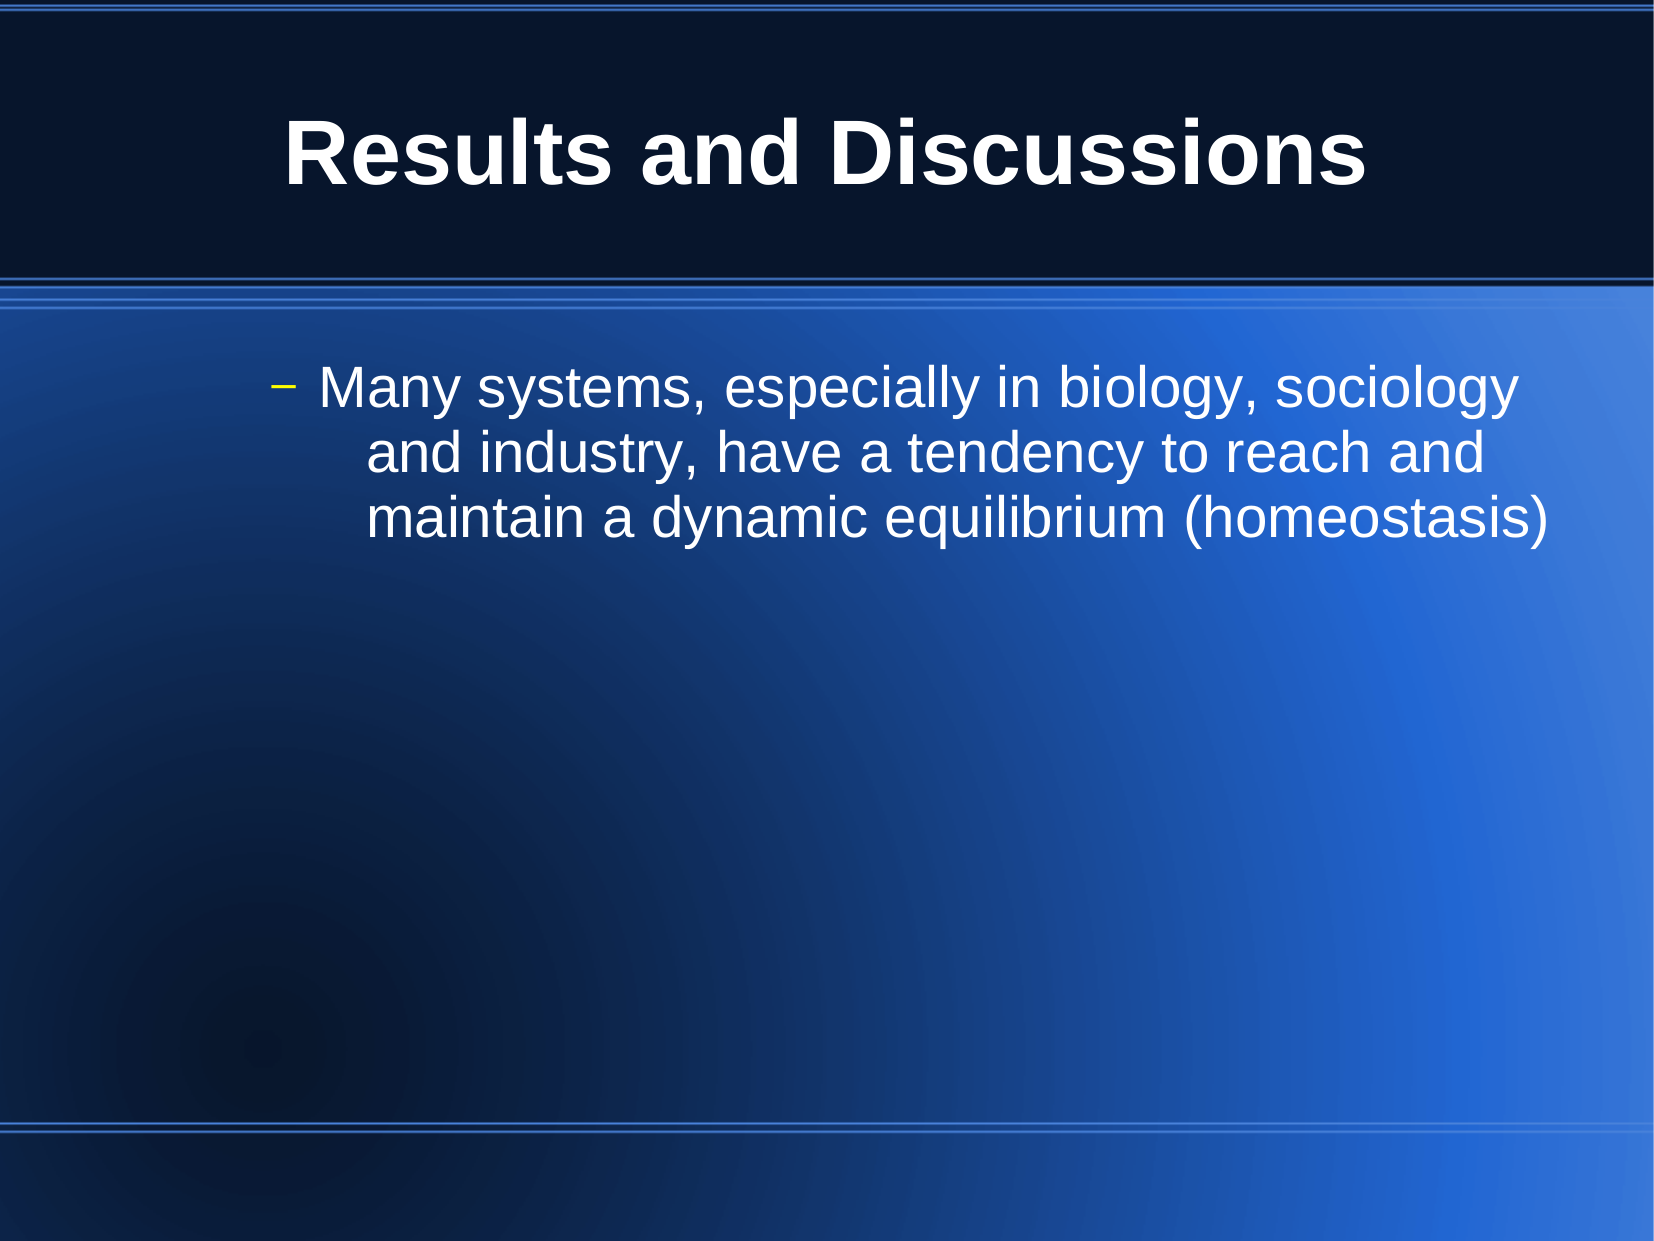

# Results and Discussions
Many systems, especially in biology, sociology and industry, have a tendency to reach and maintain a dynamic equilibrium (homeostasis)